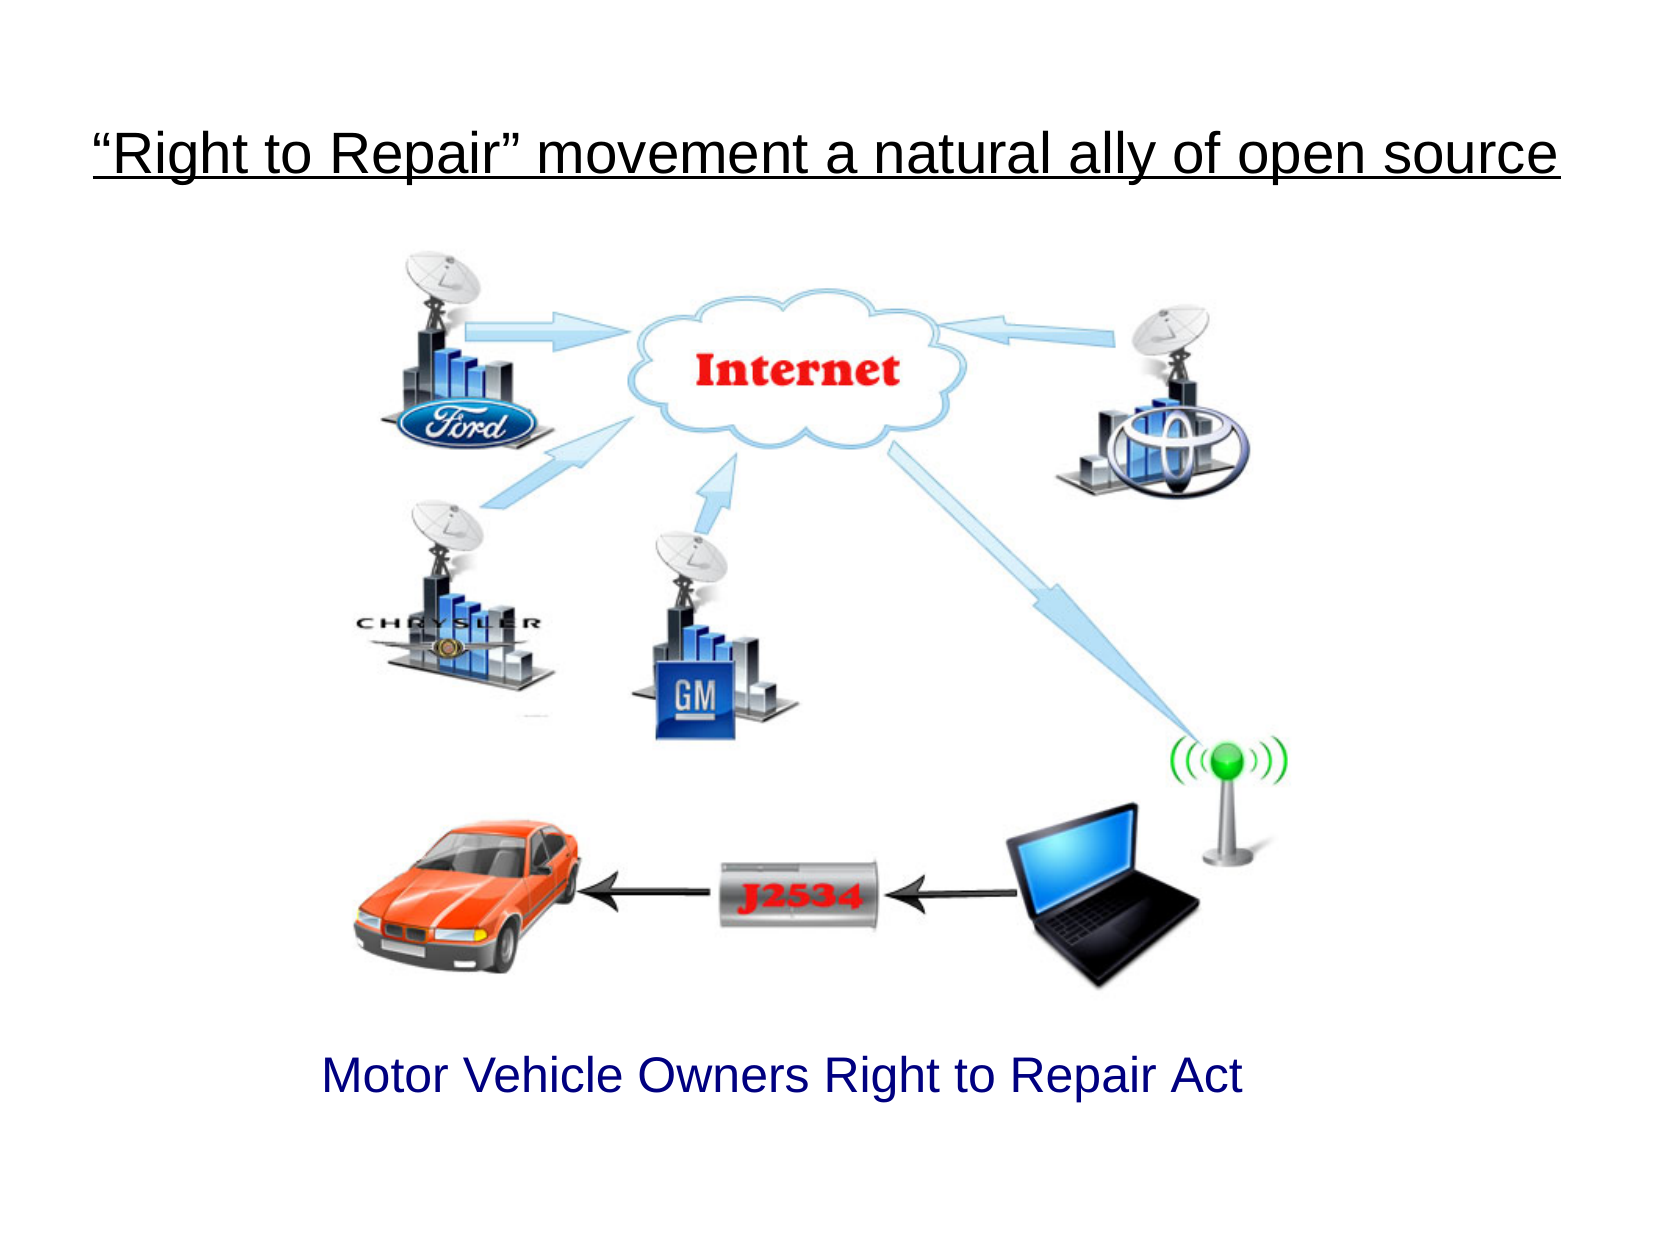

# “Right to Repair” movement a natural ally of open source
Motor Vehicle Owners Right to Repair Act